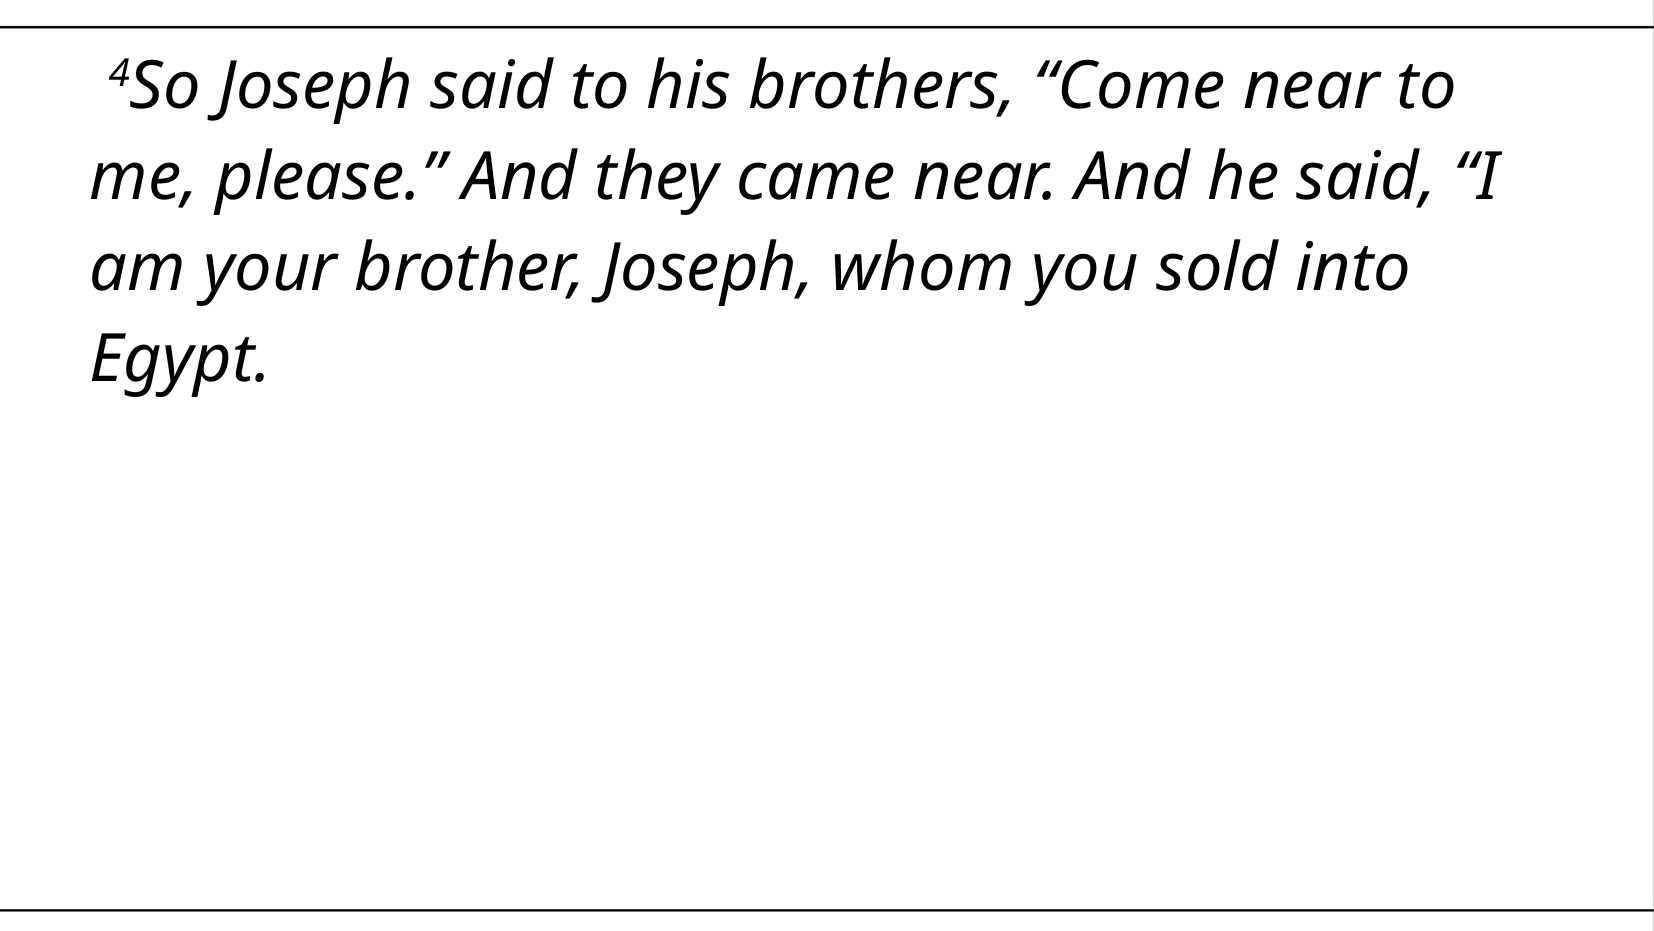

4So Joseph said to his brothers, “Come near to me, please.” And they came near. And he said, “I am your brother, Joseph, whom you sold into Egypt.